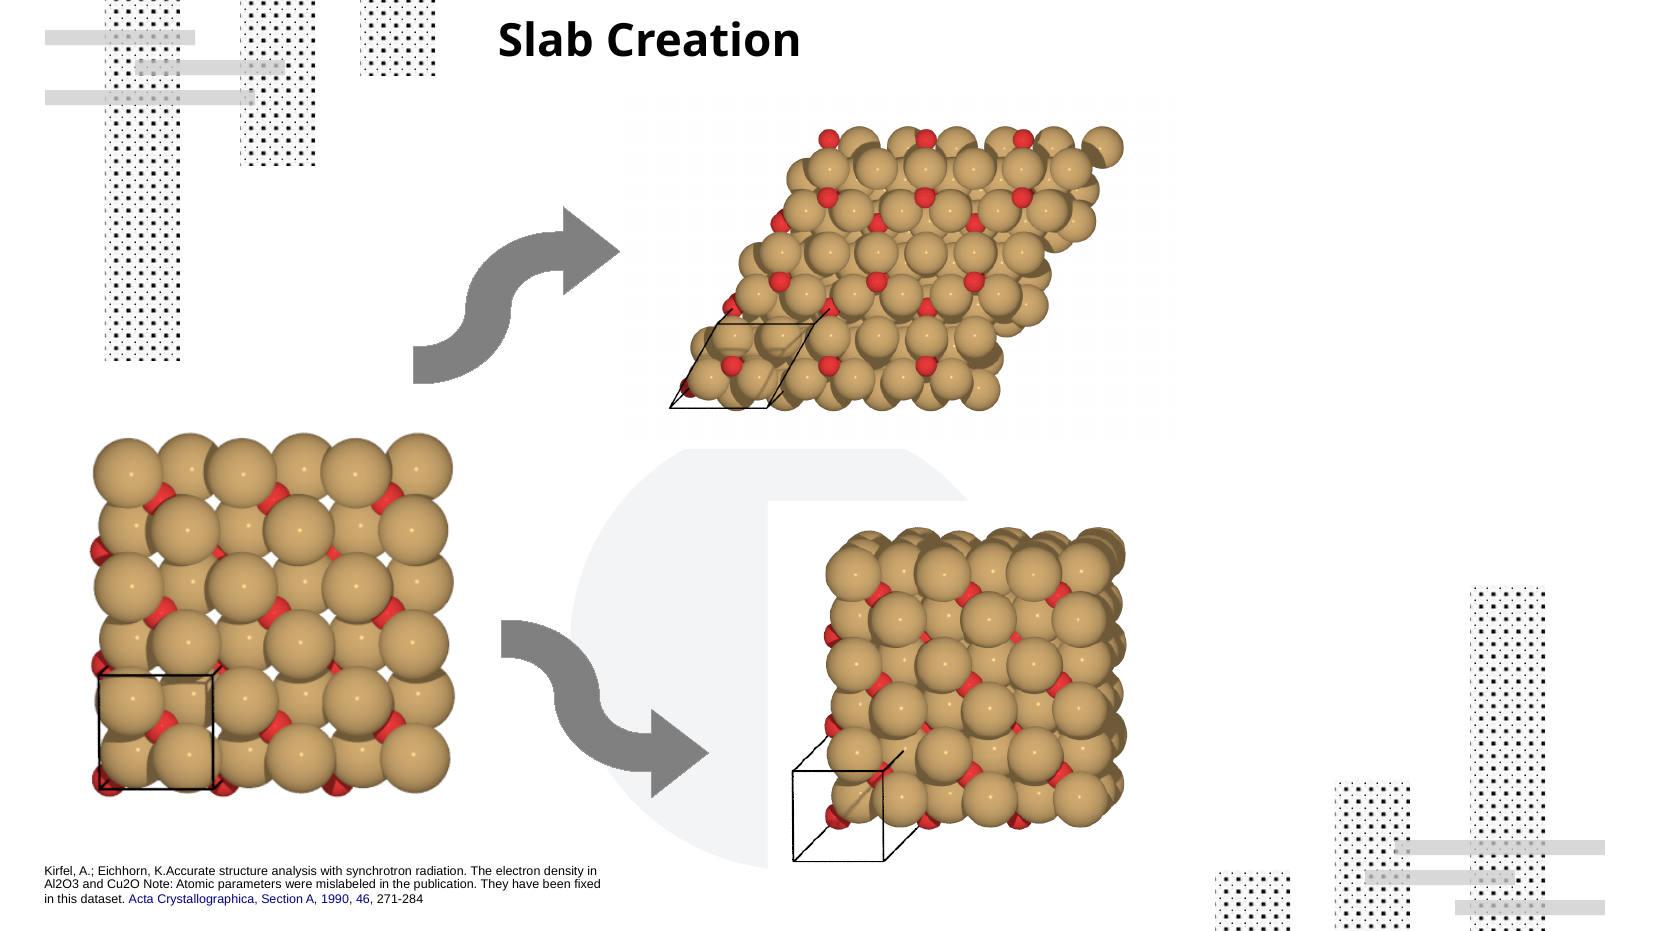

Slab Creation
Kirfel, A.; Eichhorn, K.Accurate structure analysis with synchrotron radiation. The electron density in Al2O3 and Cu2O Note: Atomic parameters were mislabeled in the publication. They have been fixed in this dataset. Acta Crystallographica, Section A, 1990, 46, 271-284